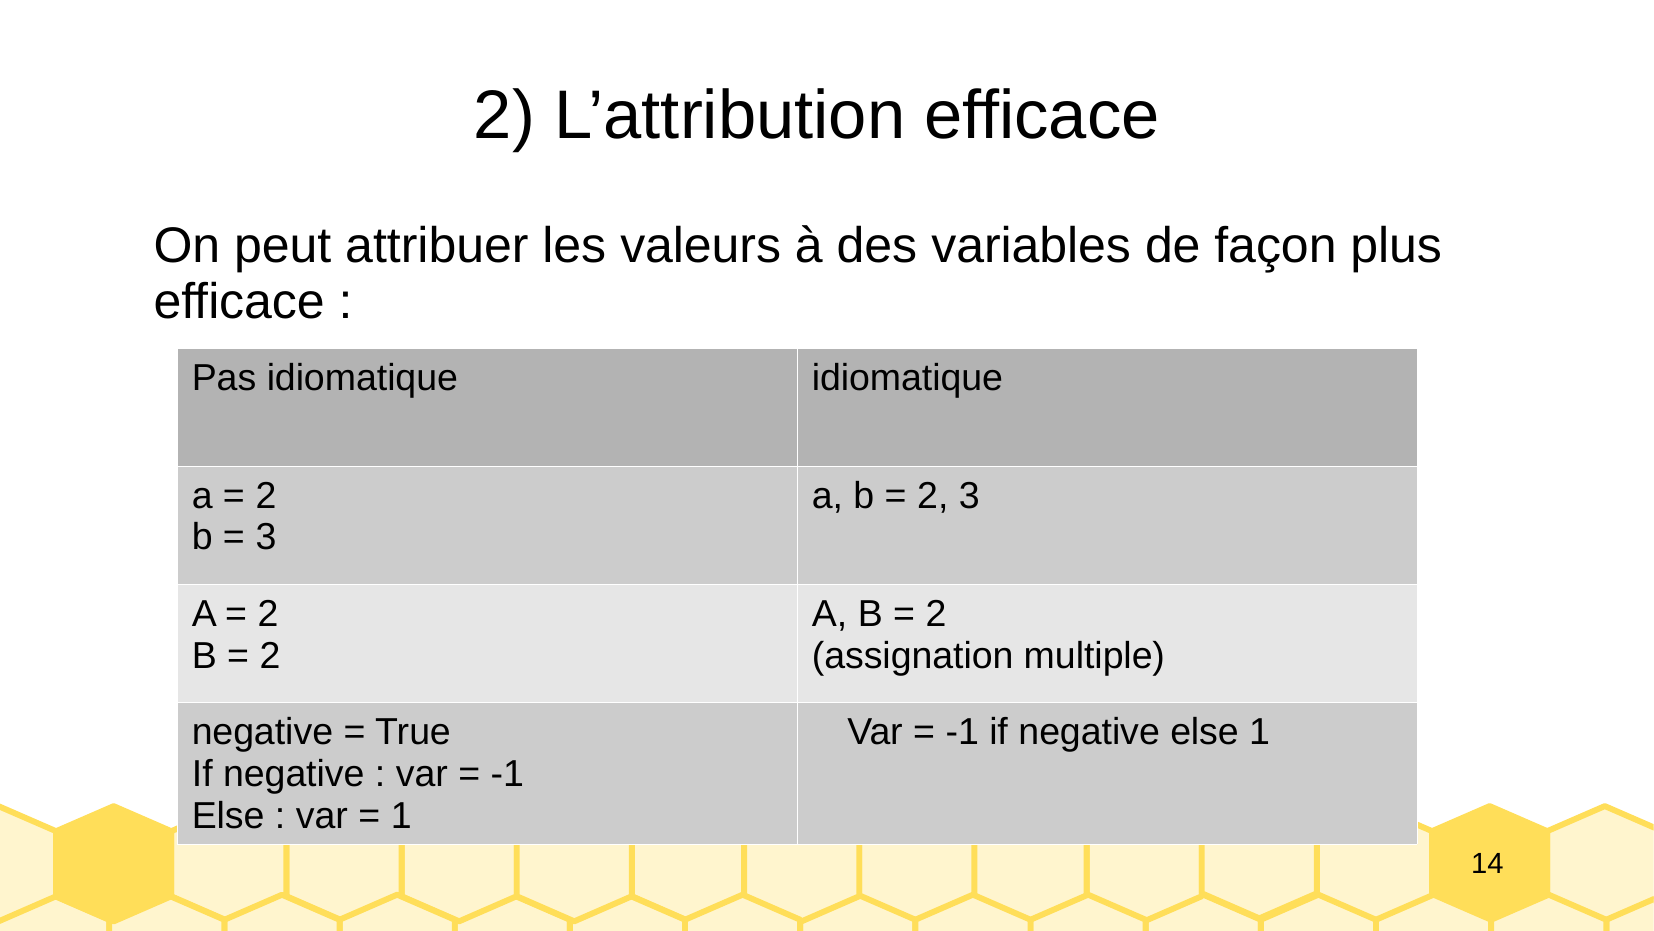

# 2) L’attribution efficace
On peut attribuer les valeurs à des variables de façon plus efficace :
| Pas idiomatique | idiomatique |
| --- | --- |
| a = 2 b = 3 | a, b = 2, 3 |
| A = 2 B = 2 | A, B = 2 (assignation multiple) |
| negative = True If negative : var = -1 Else : var = 1 | Var = -1 if negative else 1 |